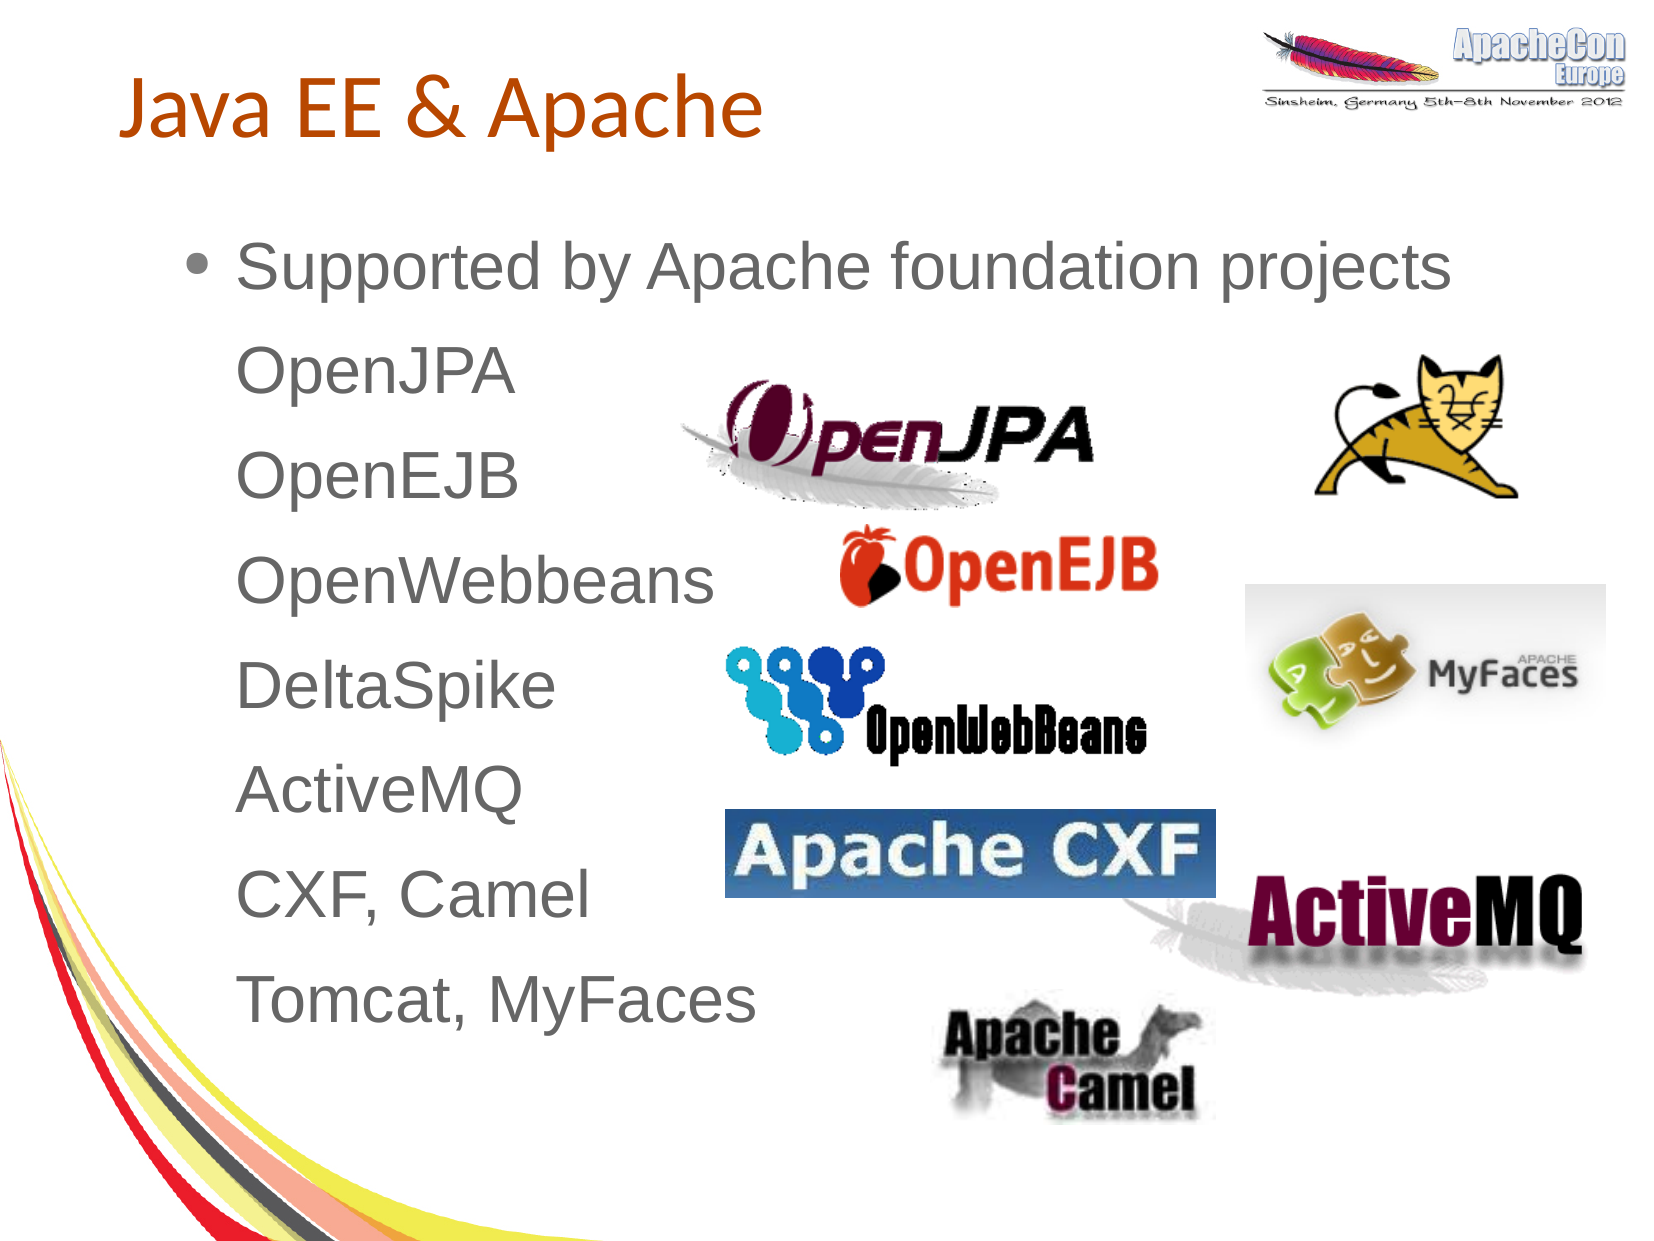

# Java EE & Apache
Supported by Apache foundation projects
OpenJPA
OpenEJB
OpenWebbeans
DeltaSpike
ActiveMQ
CXF, Camel
Tomcat, MyFaces